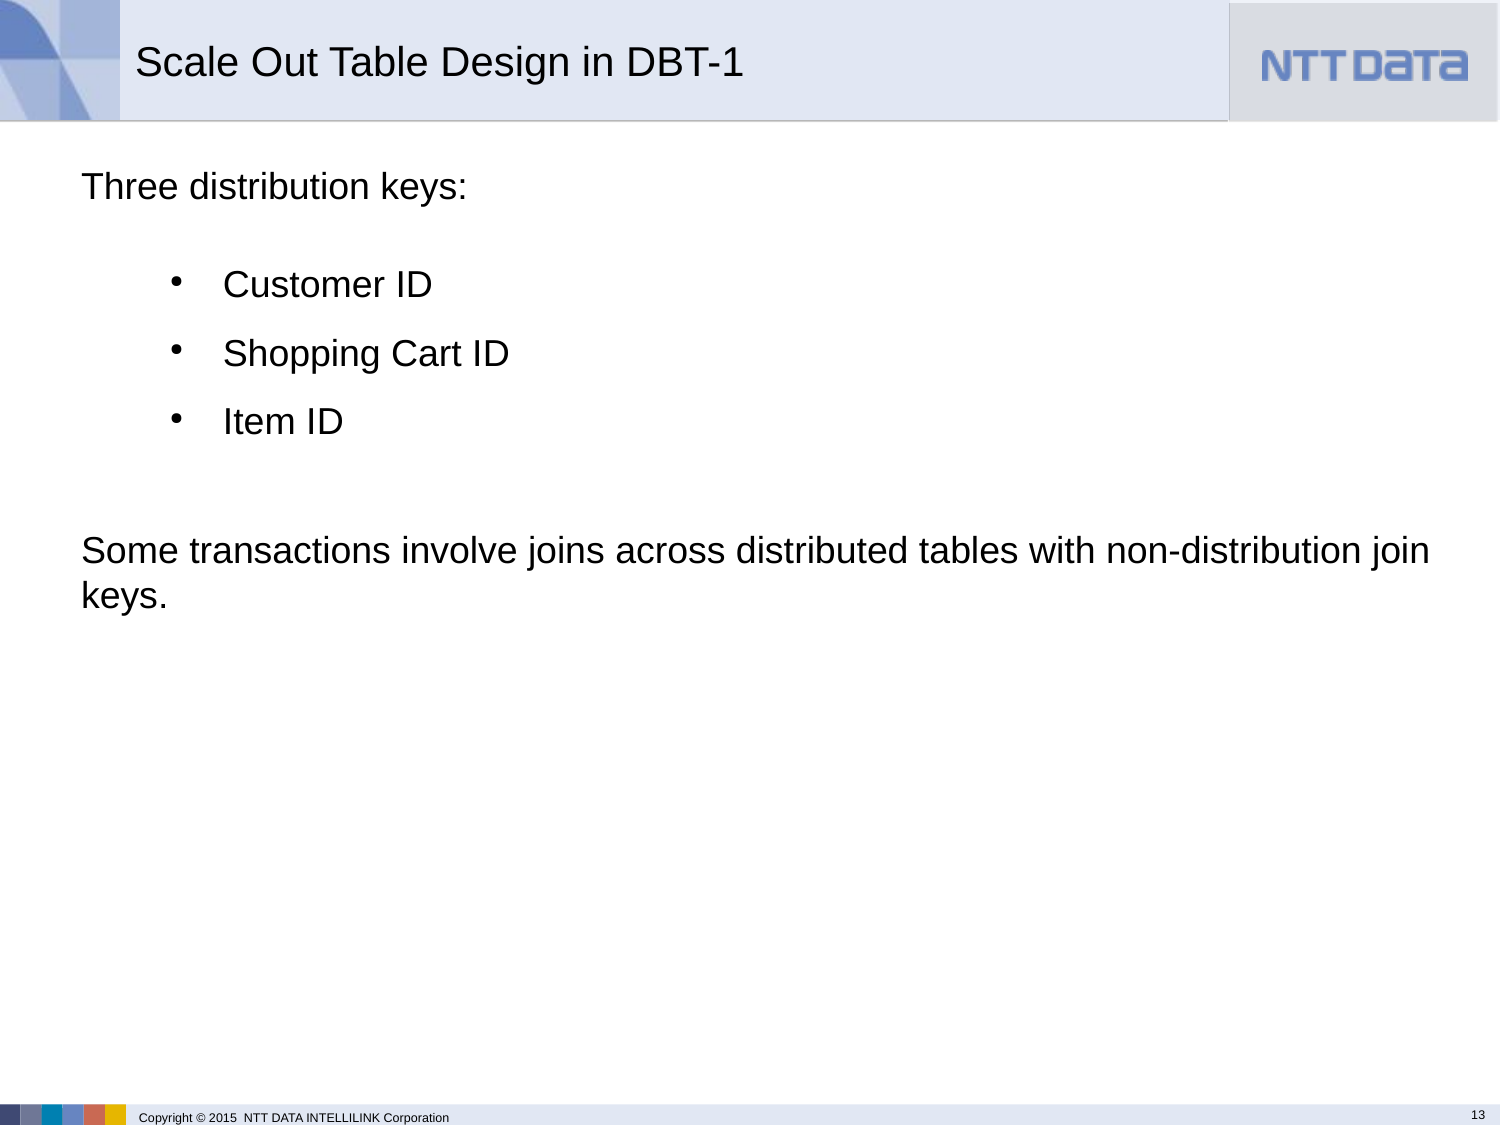

Scale Out Table Design in DBT-1
# Three distribution keys:
Customer ID
Shopping Cart ID
Item ID
Some transactions involve joins across distributed tables with non-distribution join keys.